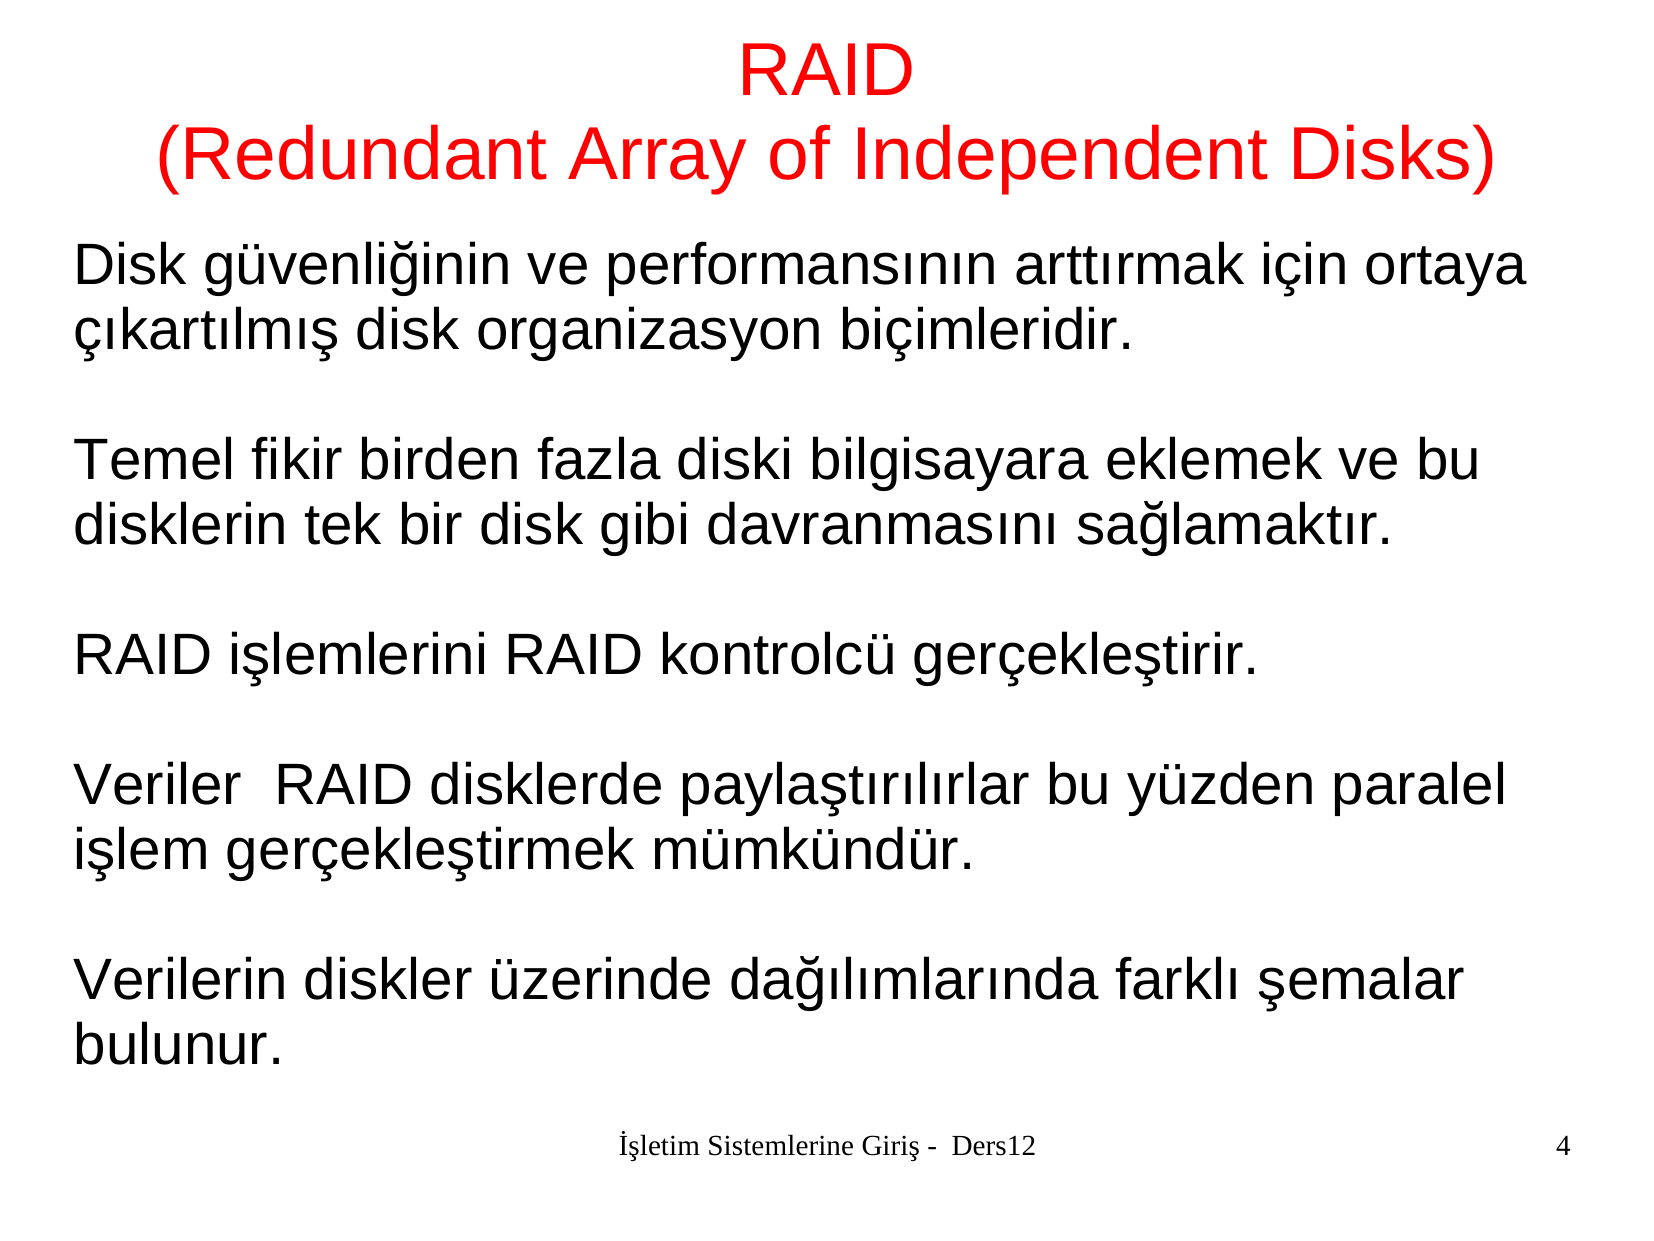

# RAID (Redundant Array of Independent Disks)
Disk güvenliğinin ve performansının arttırmak için ortaya çıkartılmış disk organizasyon biçimleridir.
Temel fikir birden fazla diski bilgisayara eklemek ve bu disklerin tek bir disk gibi davranmasını sağlamaktır.
RAID işlemlerini RAID kontrolcü gerçekleştirir.
Veriler RAID disklerde paylaştırılırlar bu yüzden paralel işlem gerçekleştirmek mümkündür.
Verilerin diskler üzerinde dağılımlarında farklı şemalar bulunur.
İşletim Sistemlerine Giriş - Ders12
4